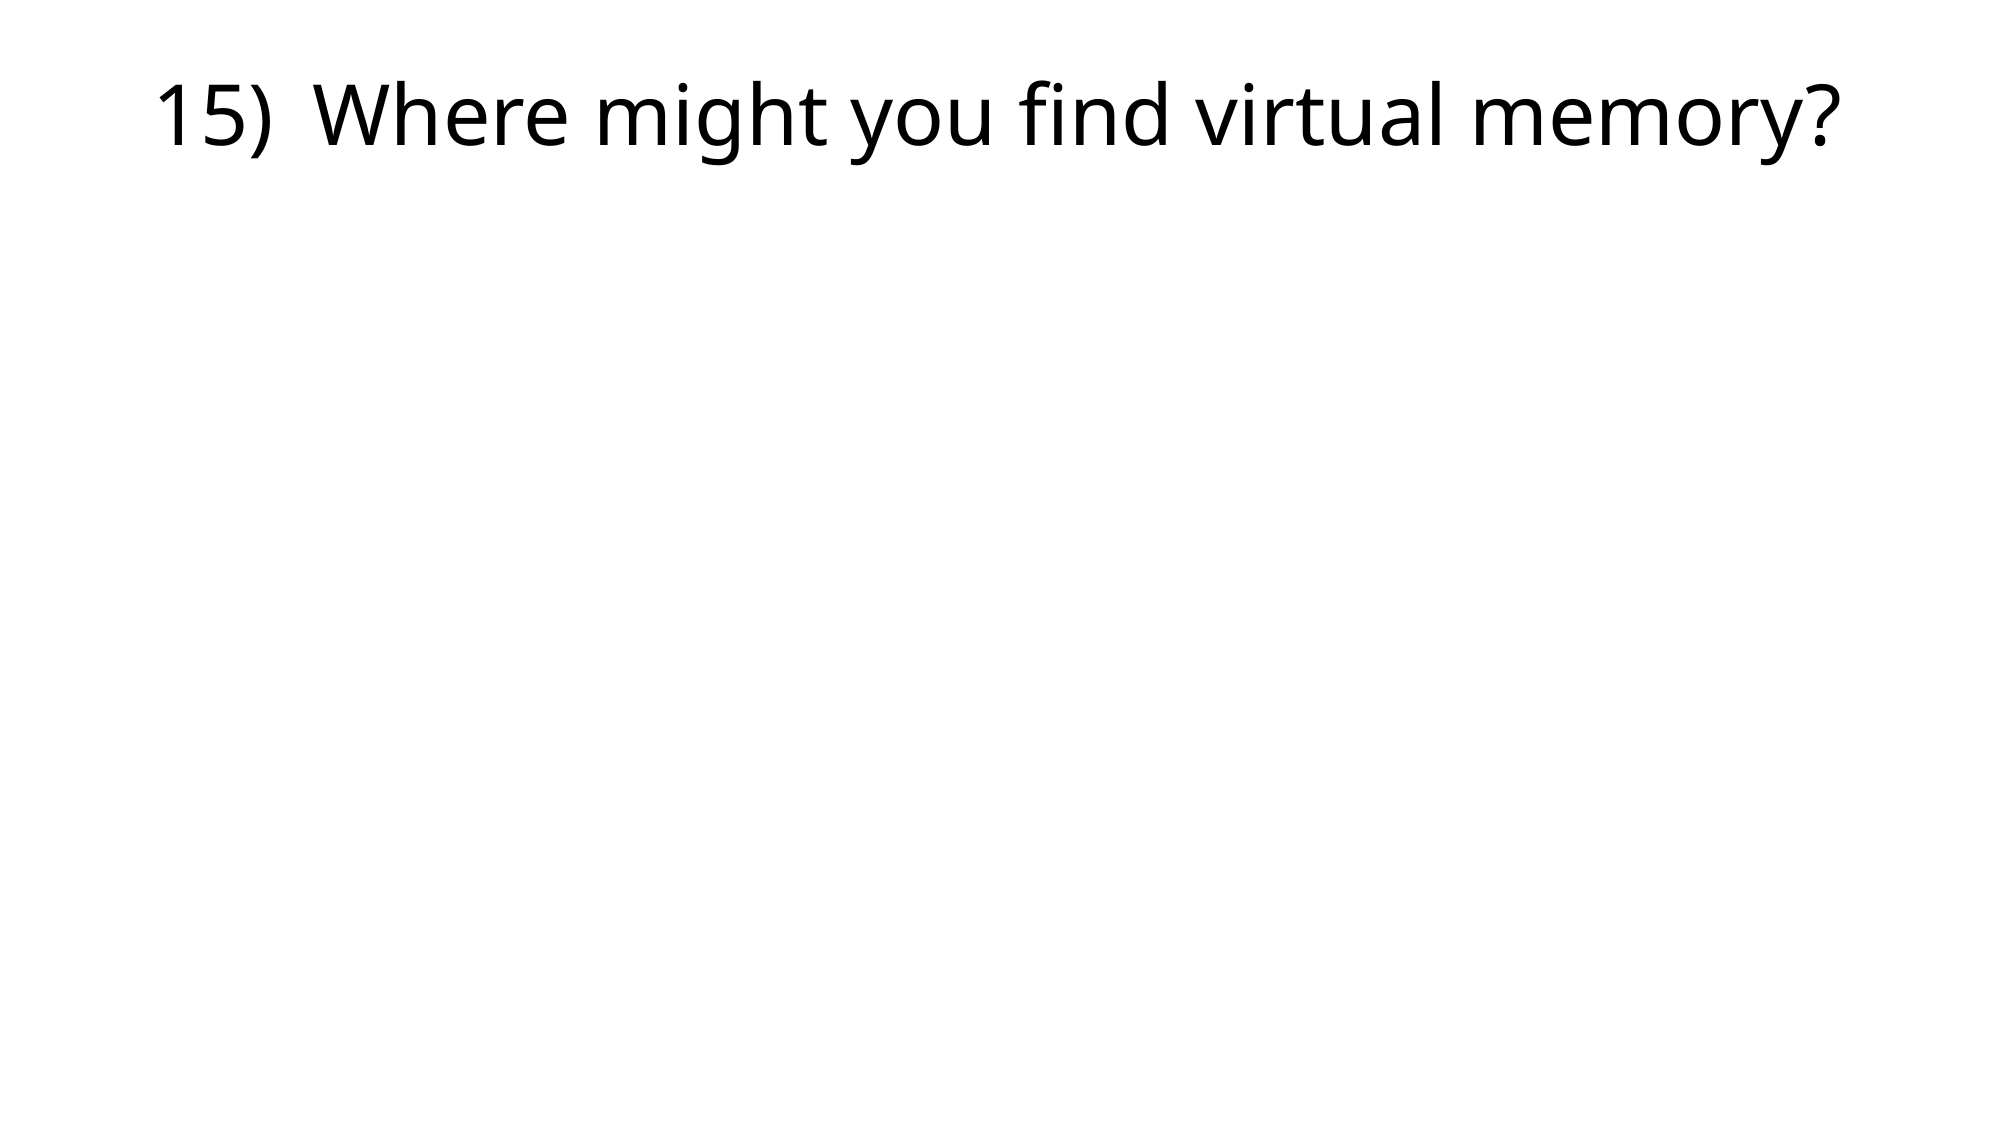

# 15)	 Where might you find virtual memory?